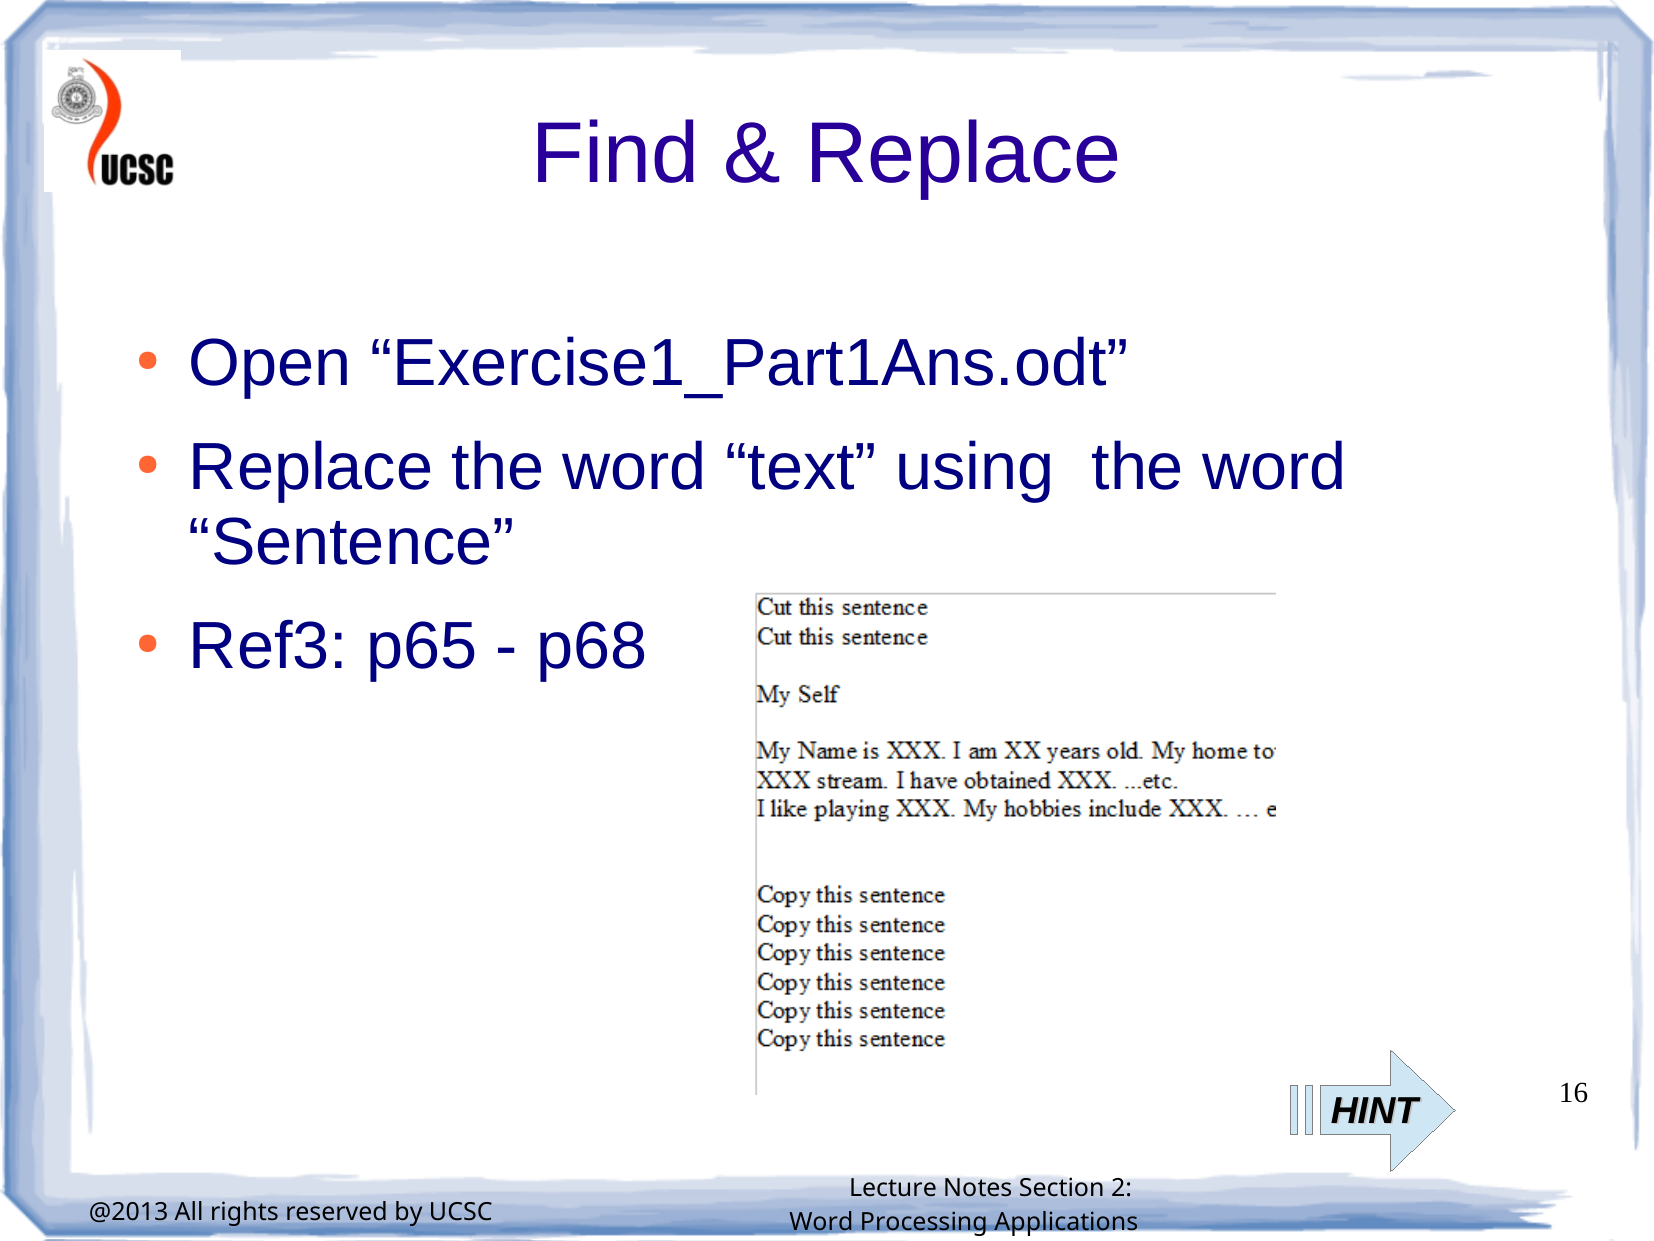

# Find & Replace
Open “Exercise1_Part1Ans.odt”
Replace the word “text” using the word “Sentence”
Ref3: p65 - p68
HINT
16